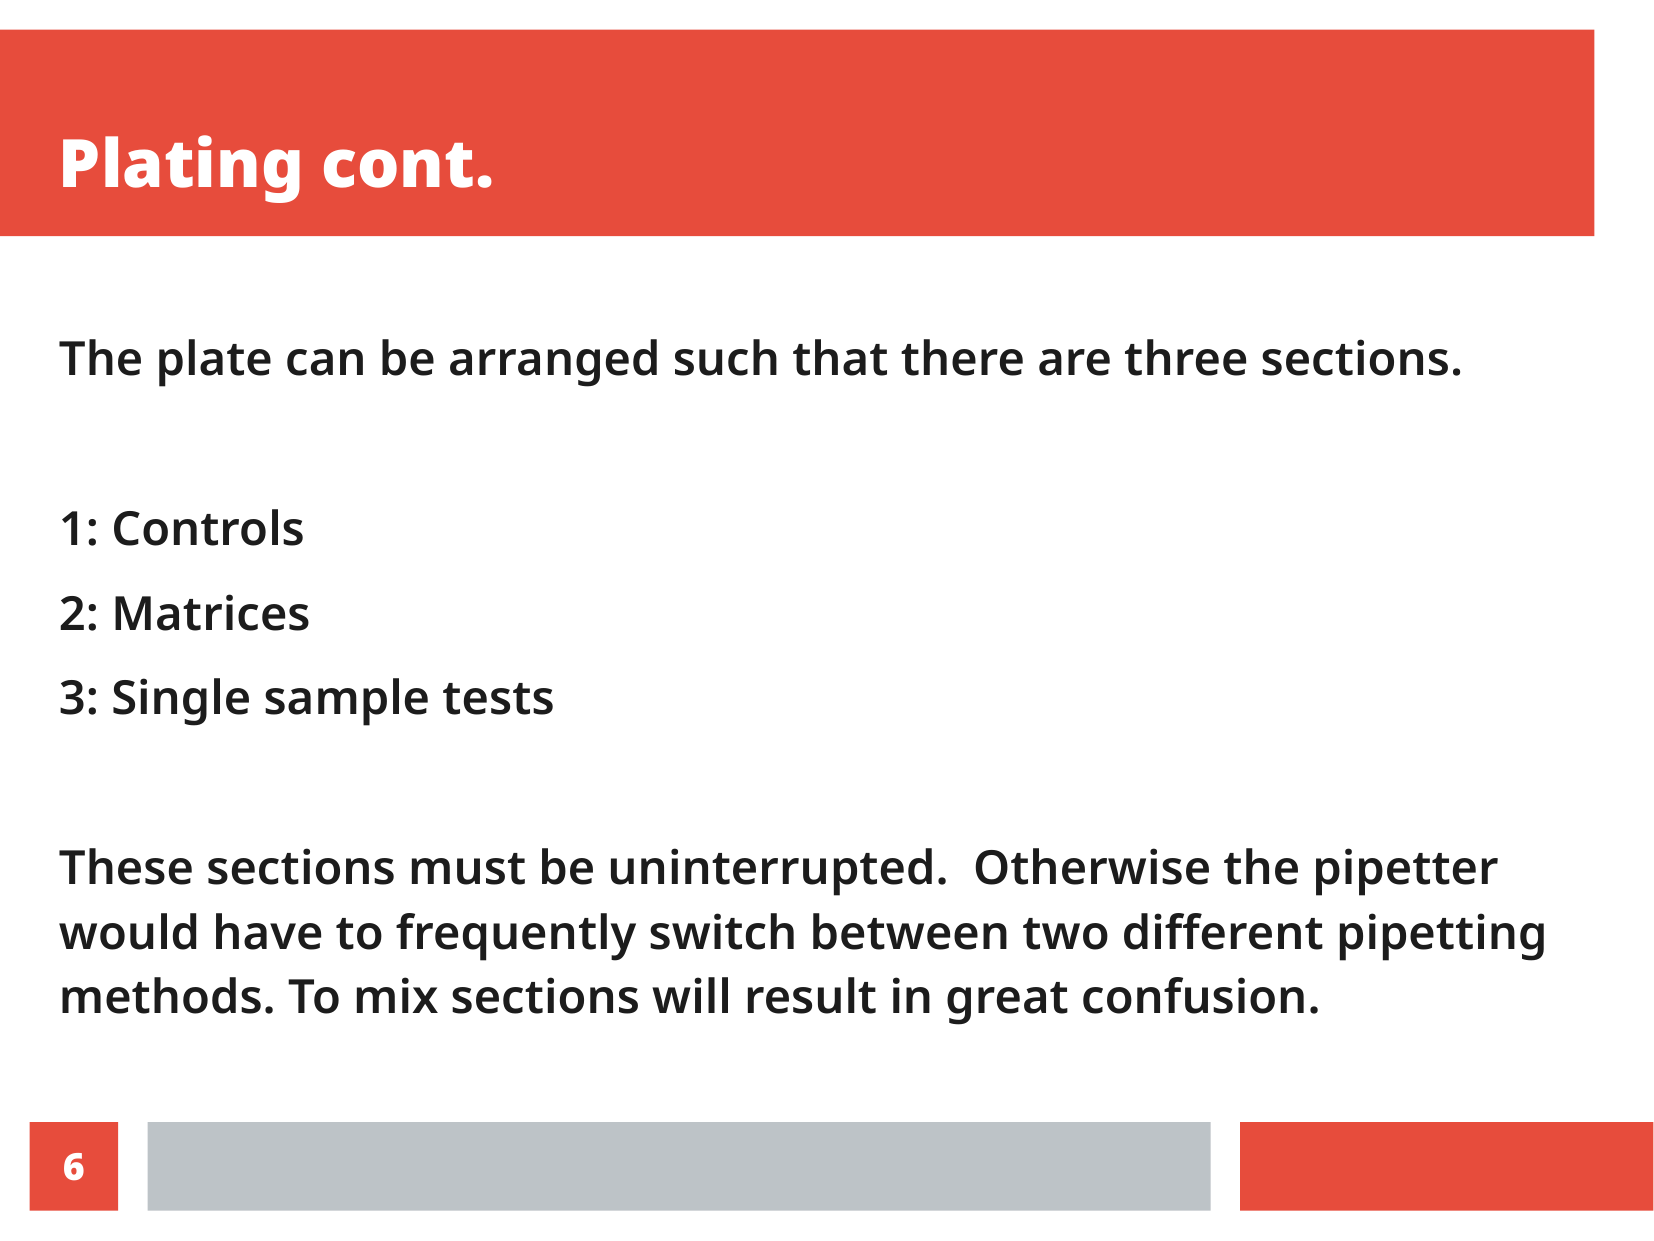

# Plating cont.
The plate can be arranged such that there are three sections.
1: Controls
2: Matrices
3: Single sample tests
These sections must be uninterrupted. Otherwise the pipetter would have to frequently switch between two different pipetting methods. To mix sections will result in great confusion.
6